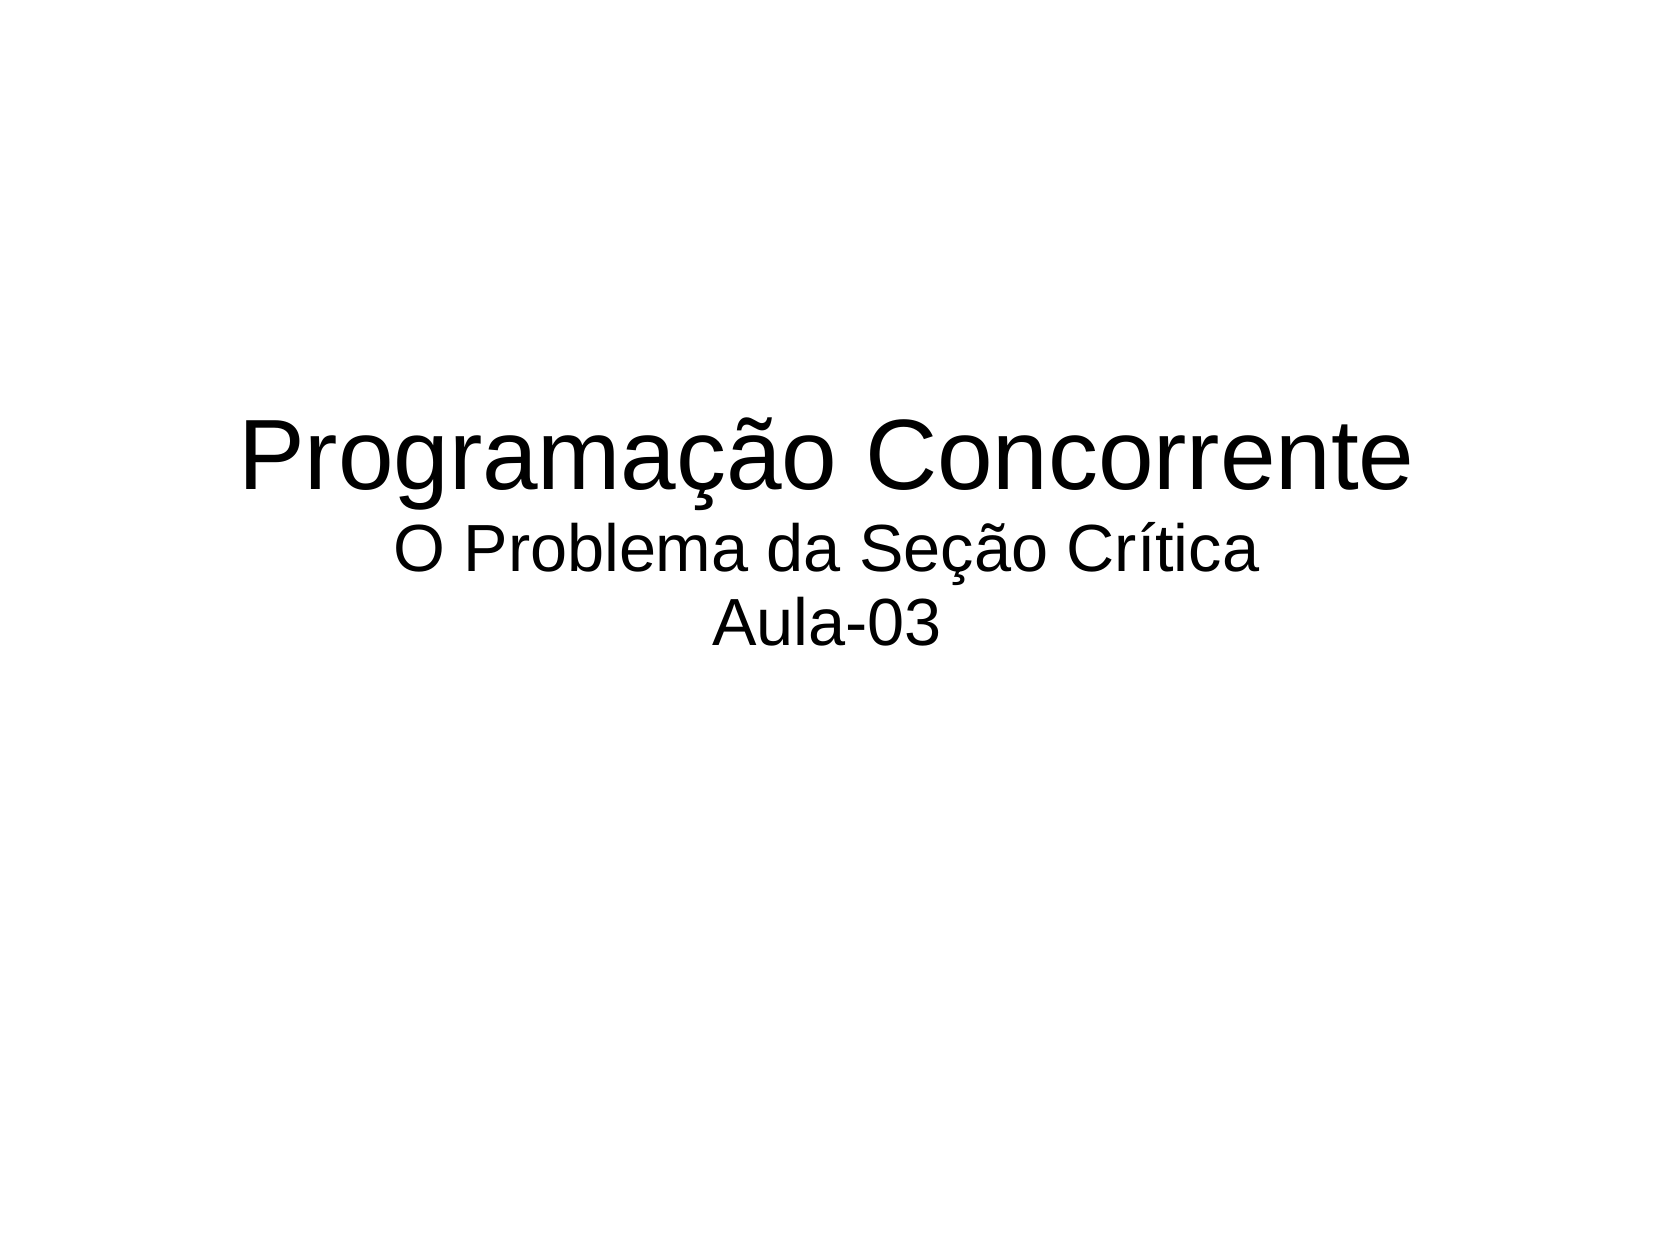

# Programação Concorrente
O Problema da Seção Crítica
Aula-03